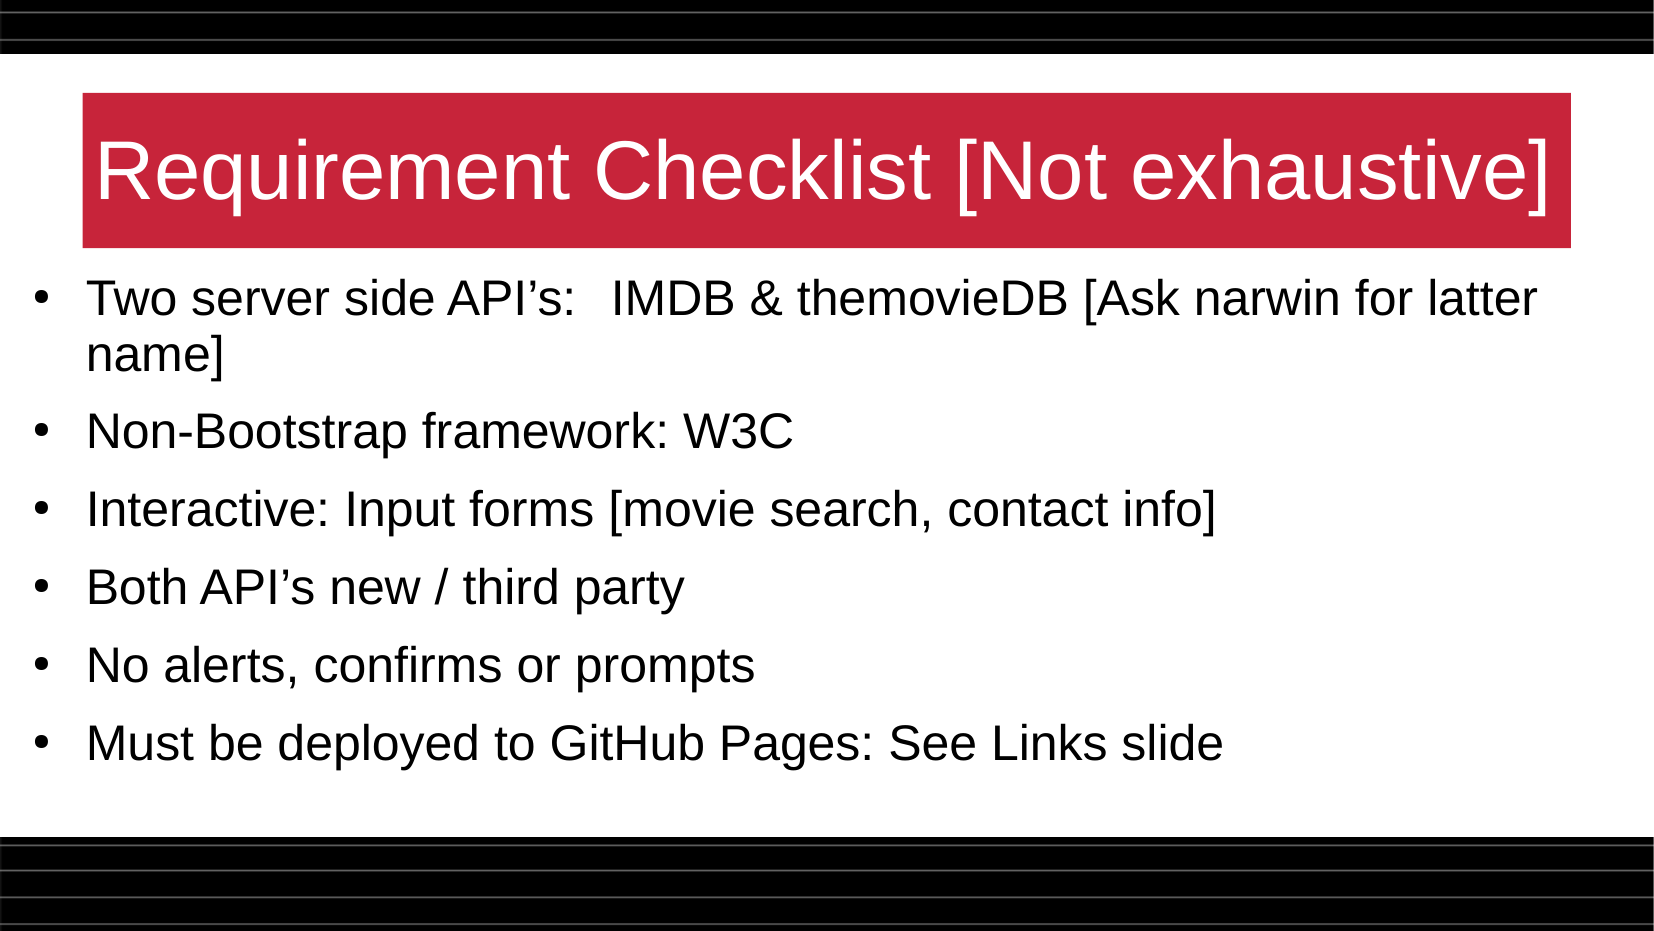

Requirement Checklist [Not exhaustive]
# Two server side API’s:	IMDB & themovieDB [Ask narwin for latter name]
Non-Bootstrap framework: W3C
Interactive: Input forms [movie search, contact info]
Both API’s new / third party
No alerts, confirms or prompts
Must be deployed to GitHub Pages: See Links slide